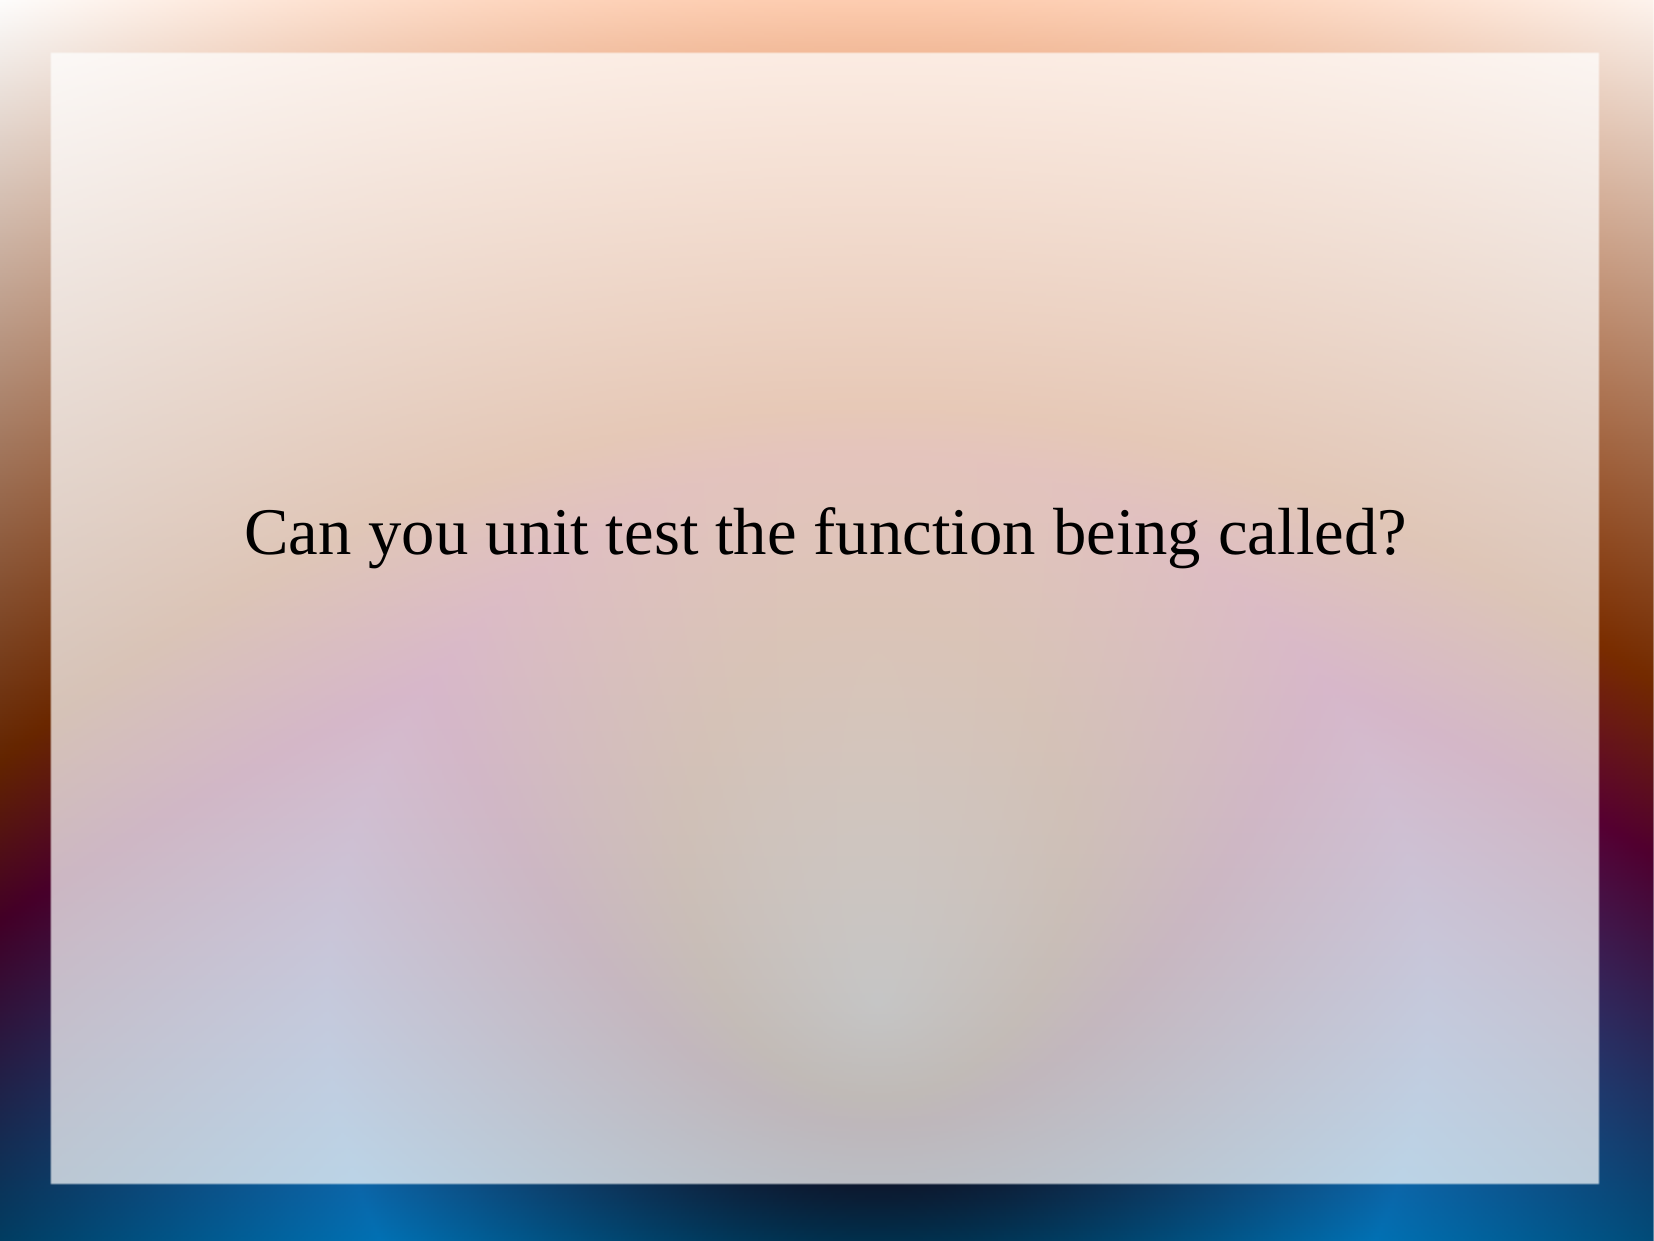

# Can you unit test the function being called?